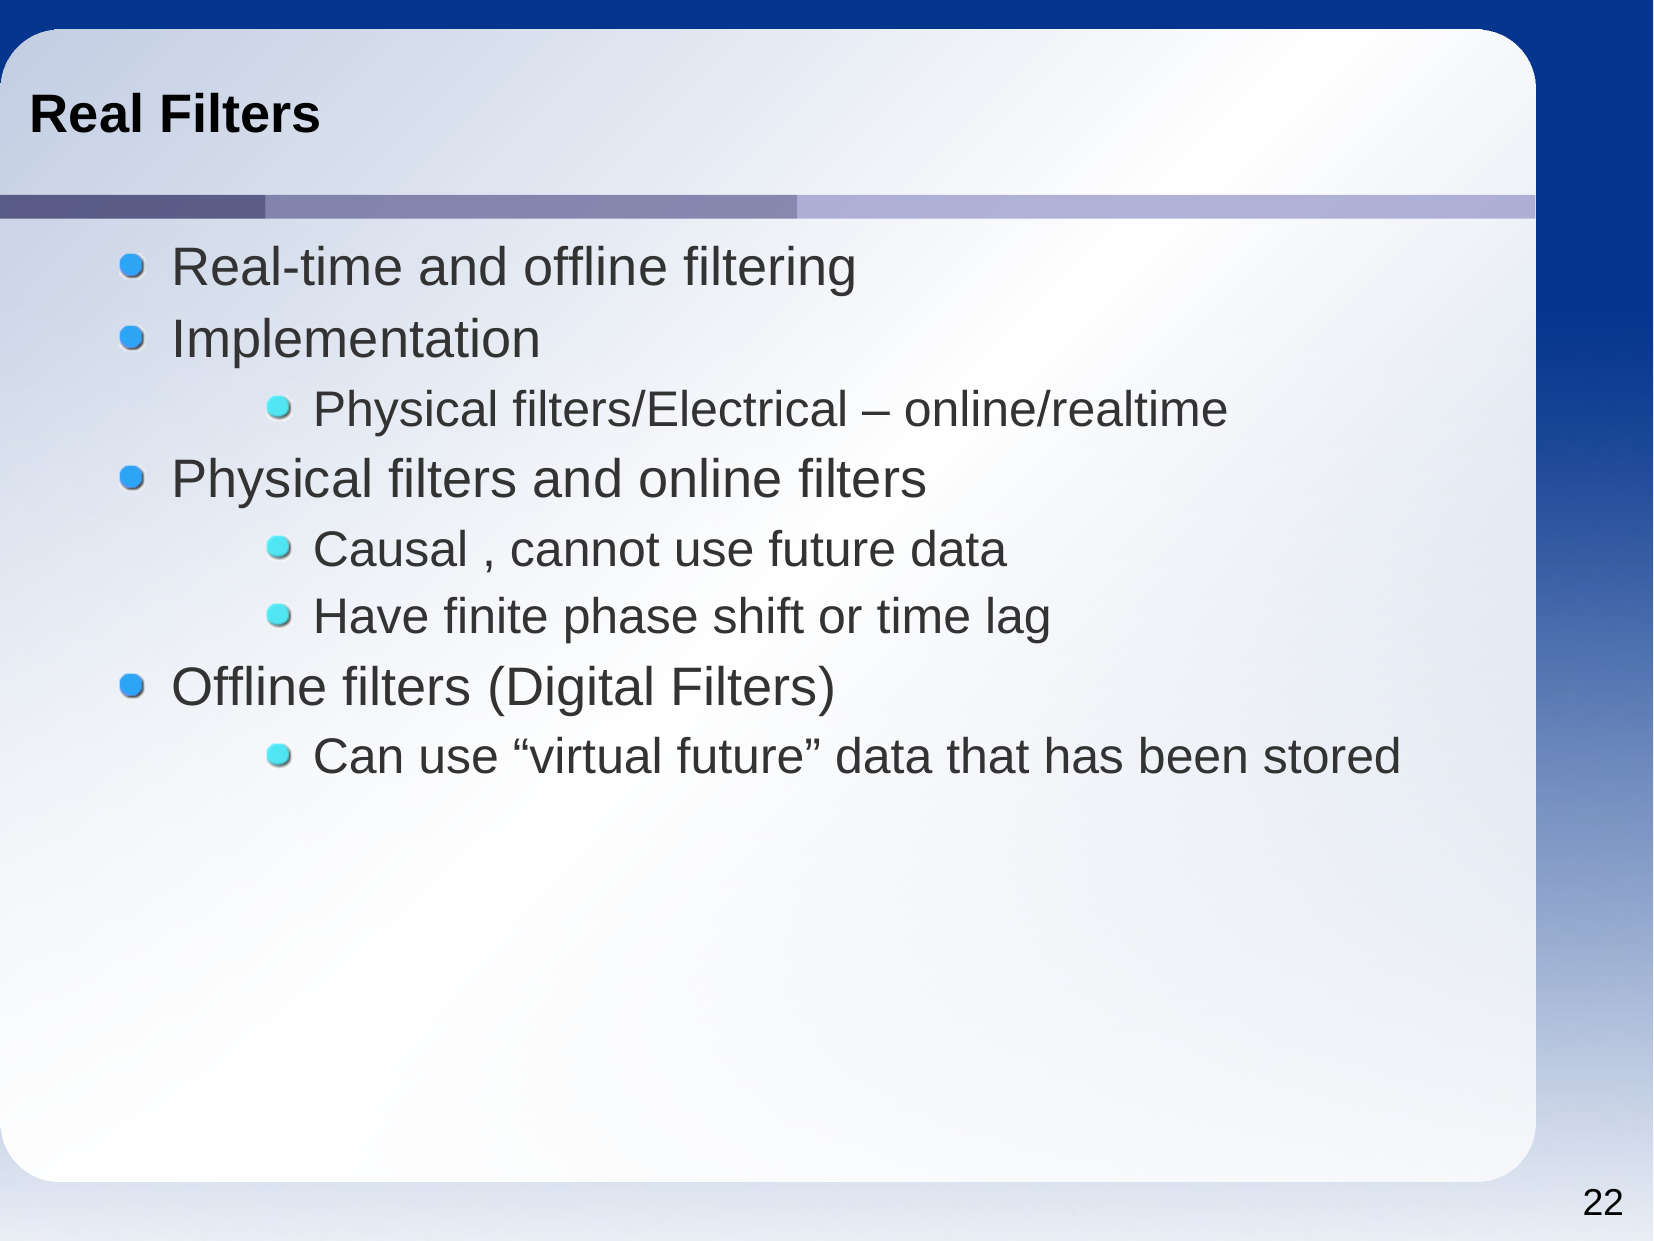

# Real Filters
Real-time and offline filtering
Implementation
Physical filters/Electrical – online/realtime
Physical filters and online filters
Causal , cannot use future data
Have finite phase shift or time lag
Offline filters (Digital Filters)
Can use “virtual future” data that has been stored
22